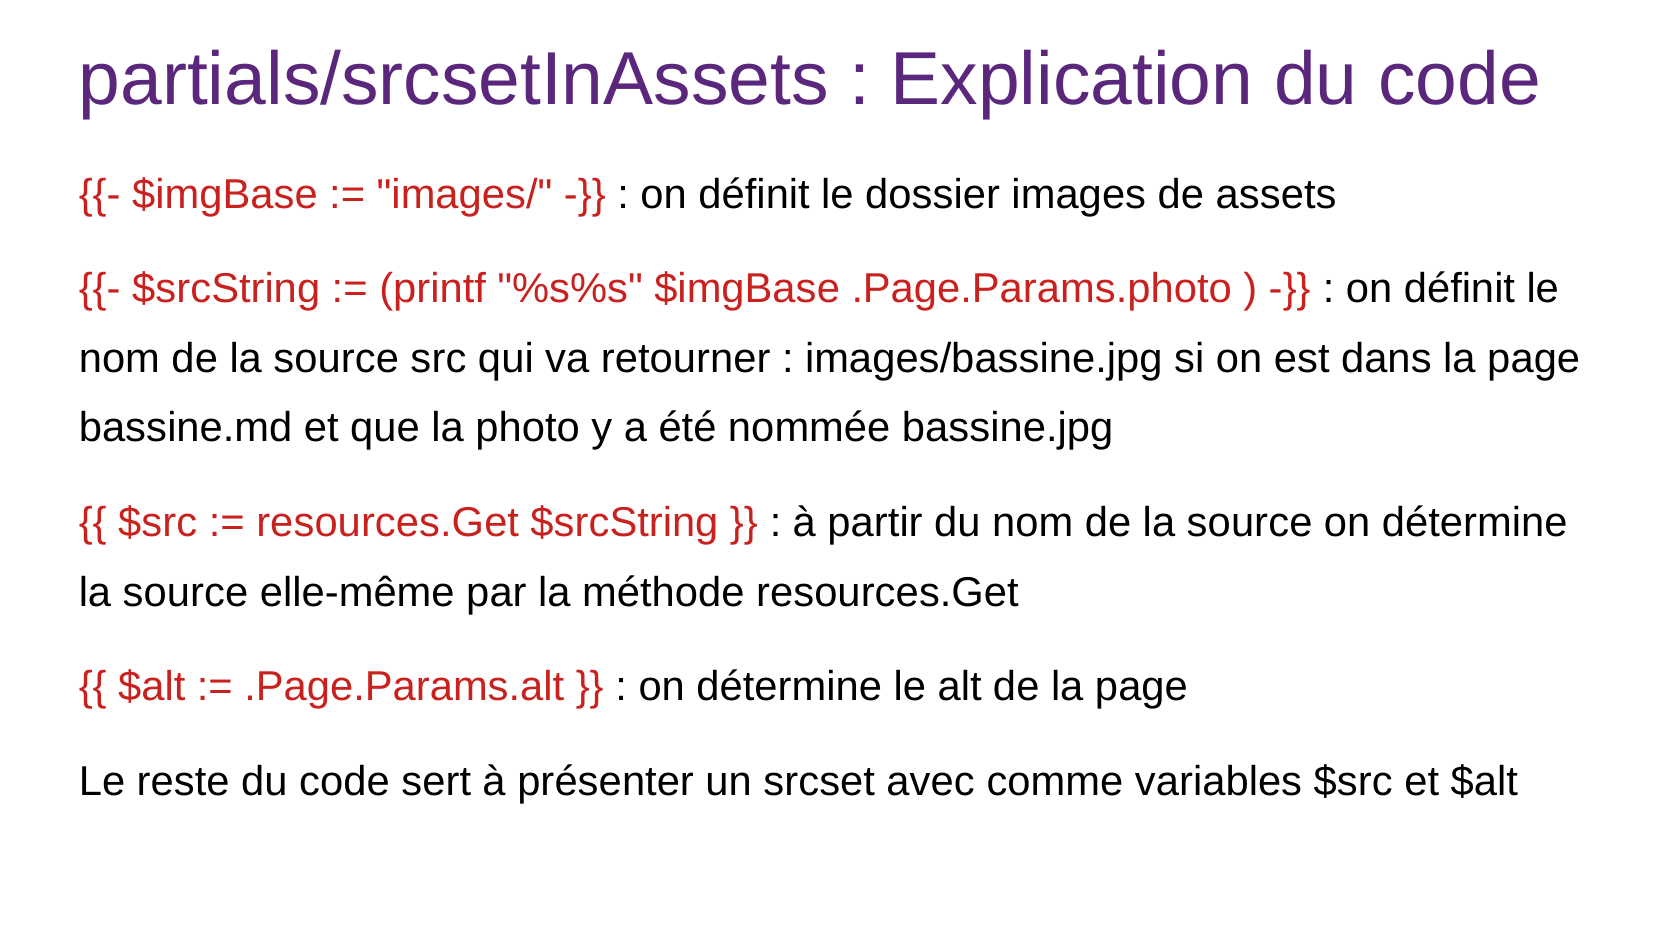

# partials/srcsetInAssets : Explication du code
{{- $imgBase := "images/" -}} : on définit le dossier images de assets
{{- $srcString := (printf "%s%s" $imgBase .Page.Params.photo ) -}} : on définit le nom de la source src qui va retourner : images/bassine.jpg si on est dans la page bassine.md et que la photo y a été nommée bassine.jpg
{{ $src := resources.Get $srcString }} : à partir du nom de la source on détermine la source elle-même par la méthode resources.Get
{{ $alt := .Page.Params.alt }} : on détermine le alt de la page
Le reste du code sert à présenter un srcset avec comme variables $src et $alt